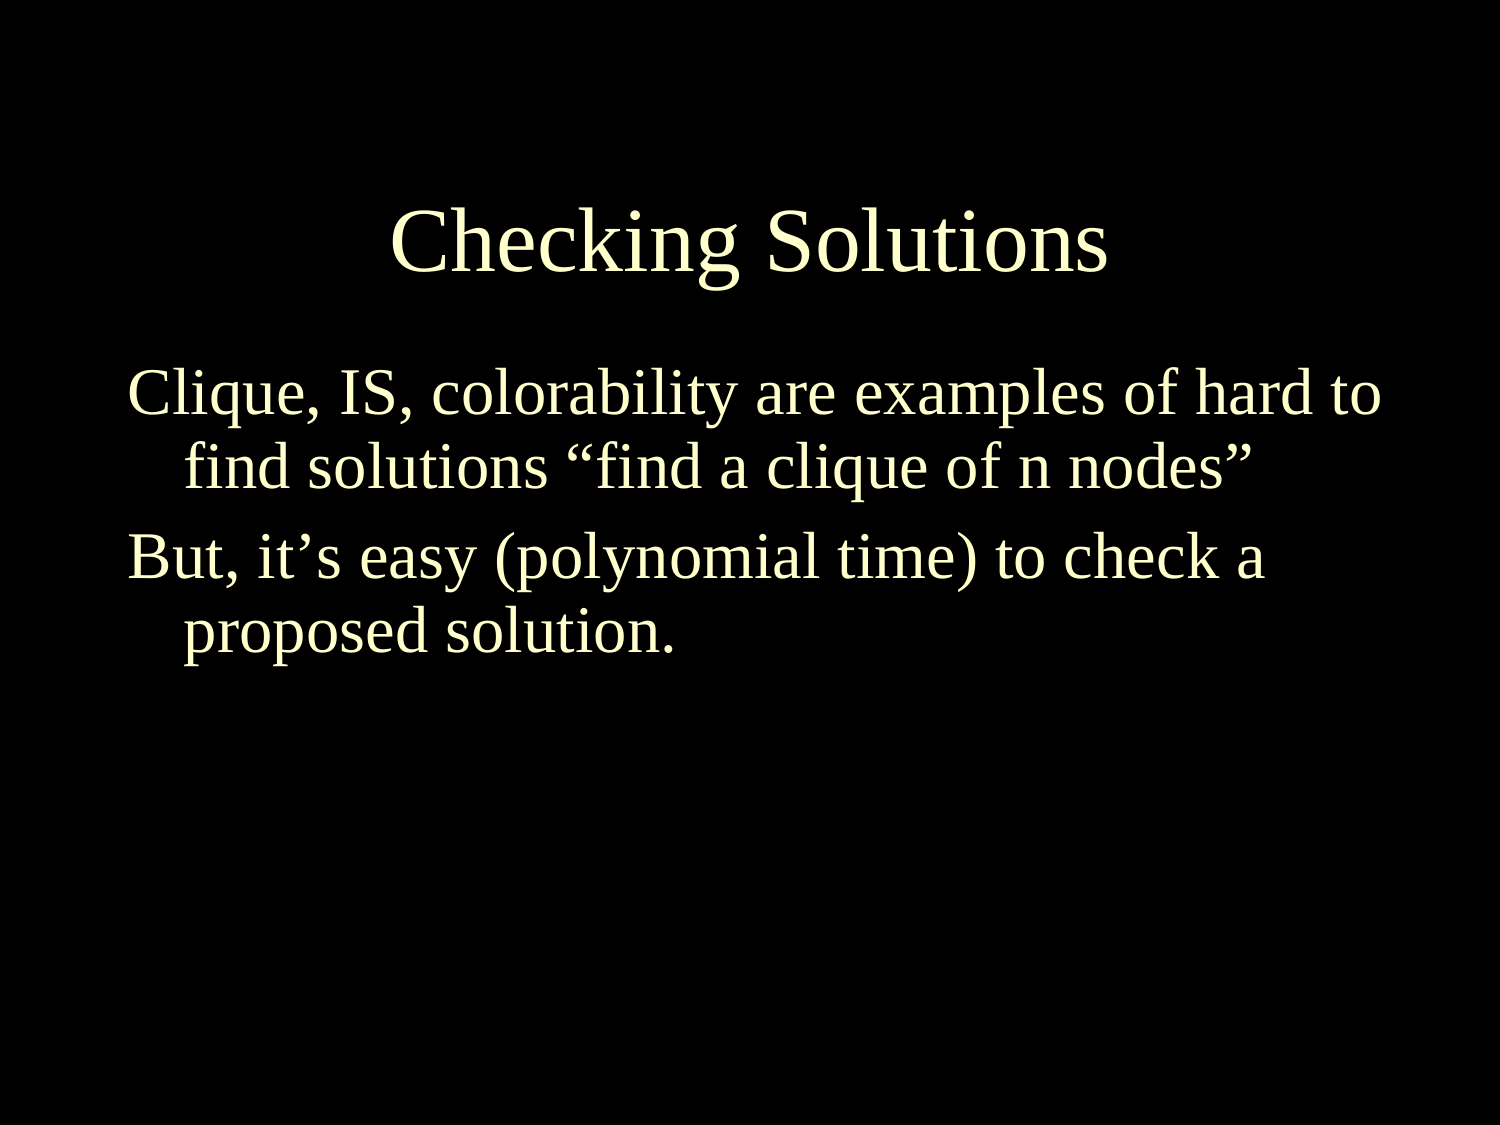

# Checking Solutions
Clique, IS, colorability are examples of hard to find solutions “find a clique of n nodes”
But, it’s easy (polynomial time) to check a proposed solution.